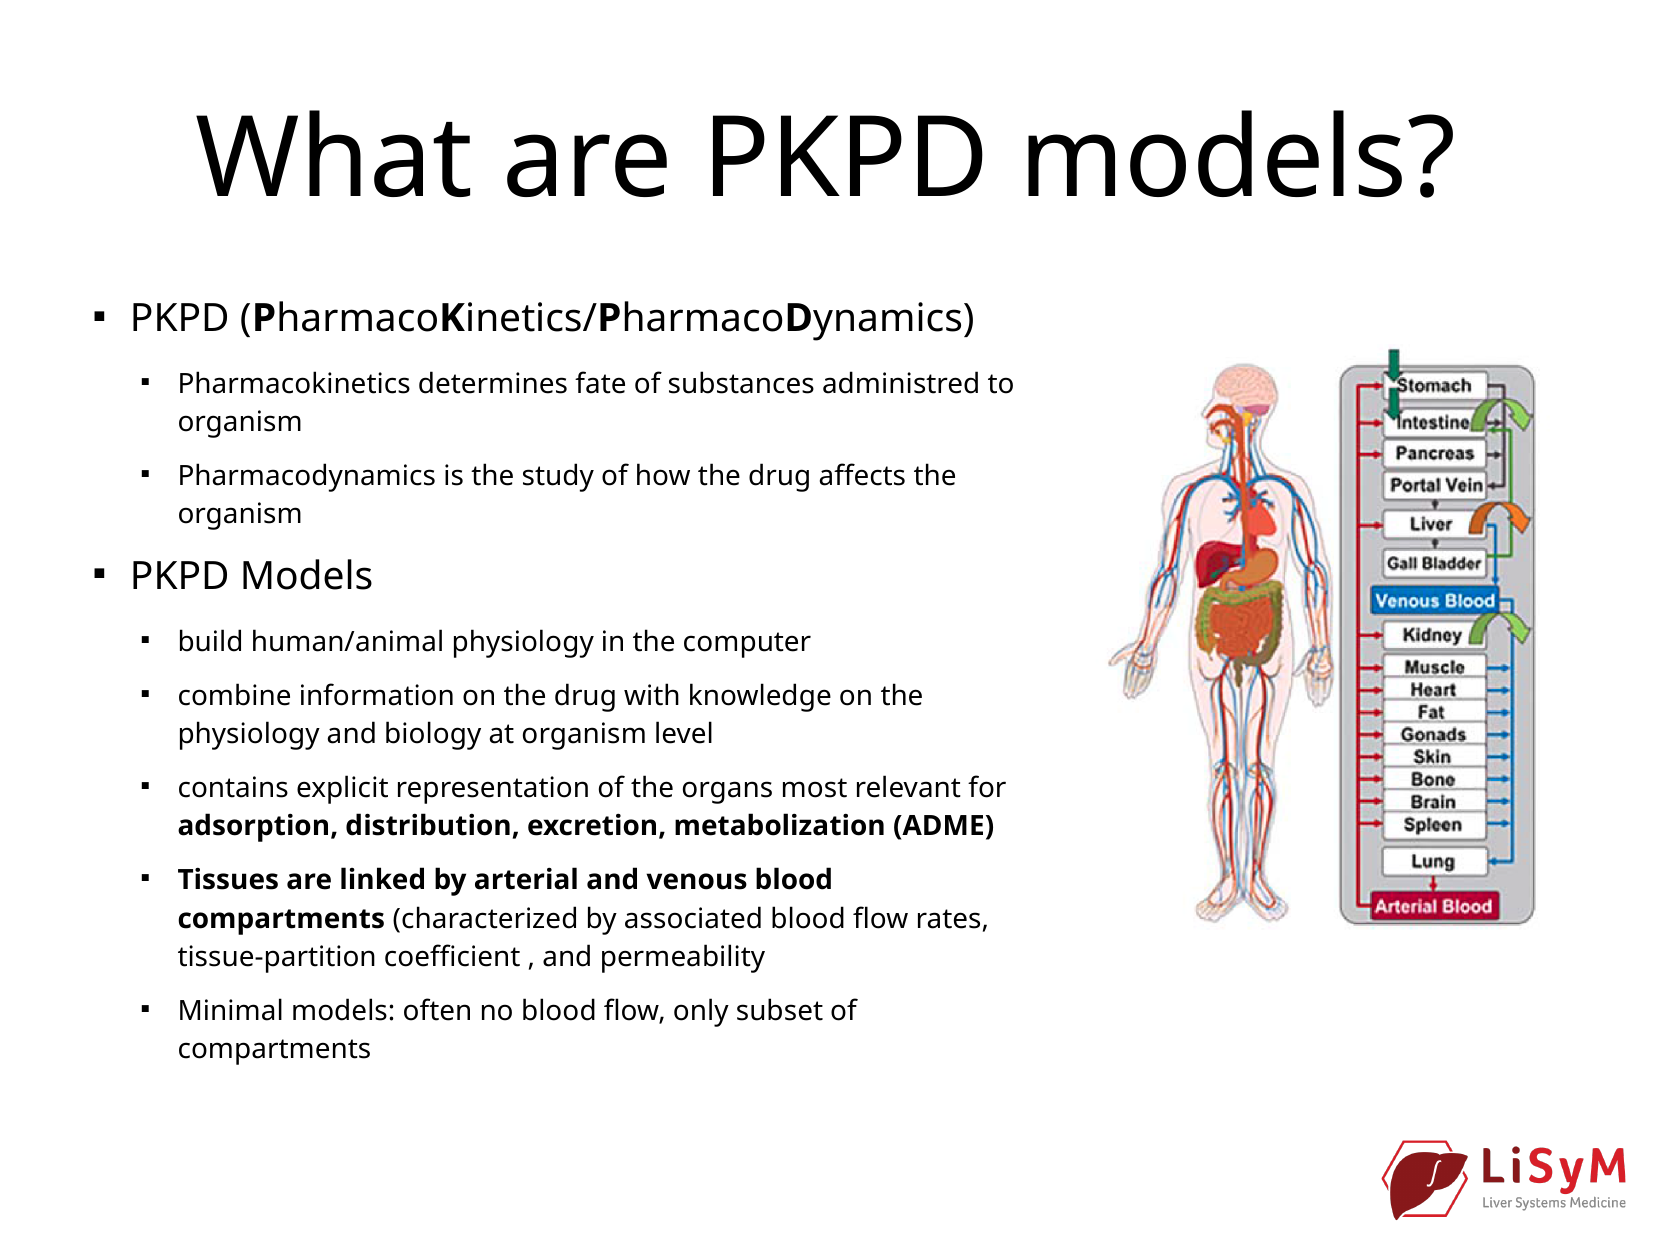

# What are PKPD models?
PKPD (PharmacoKinetics/PharmacoDynamics)
Pharmacokinetics determines fate of substances administred to organism
Pharmacodynamics is the study of how the drug affects the organism
PKPD Models
build human/animal physiology in the computer
combine information on the drug with knowledge on the physiology and biology at organism level
contains explicit representation of the organs most relevant for adsorption, distribution, excretion, metabolization (ADME)
Tissues are linked by arterial and venous blood compartments (characterized by associated blood flow rates, tissue-partition coefficient , and permeability
Minimal models: often no blood flow, only subset of compartments